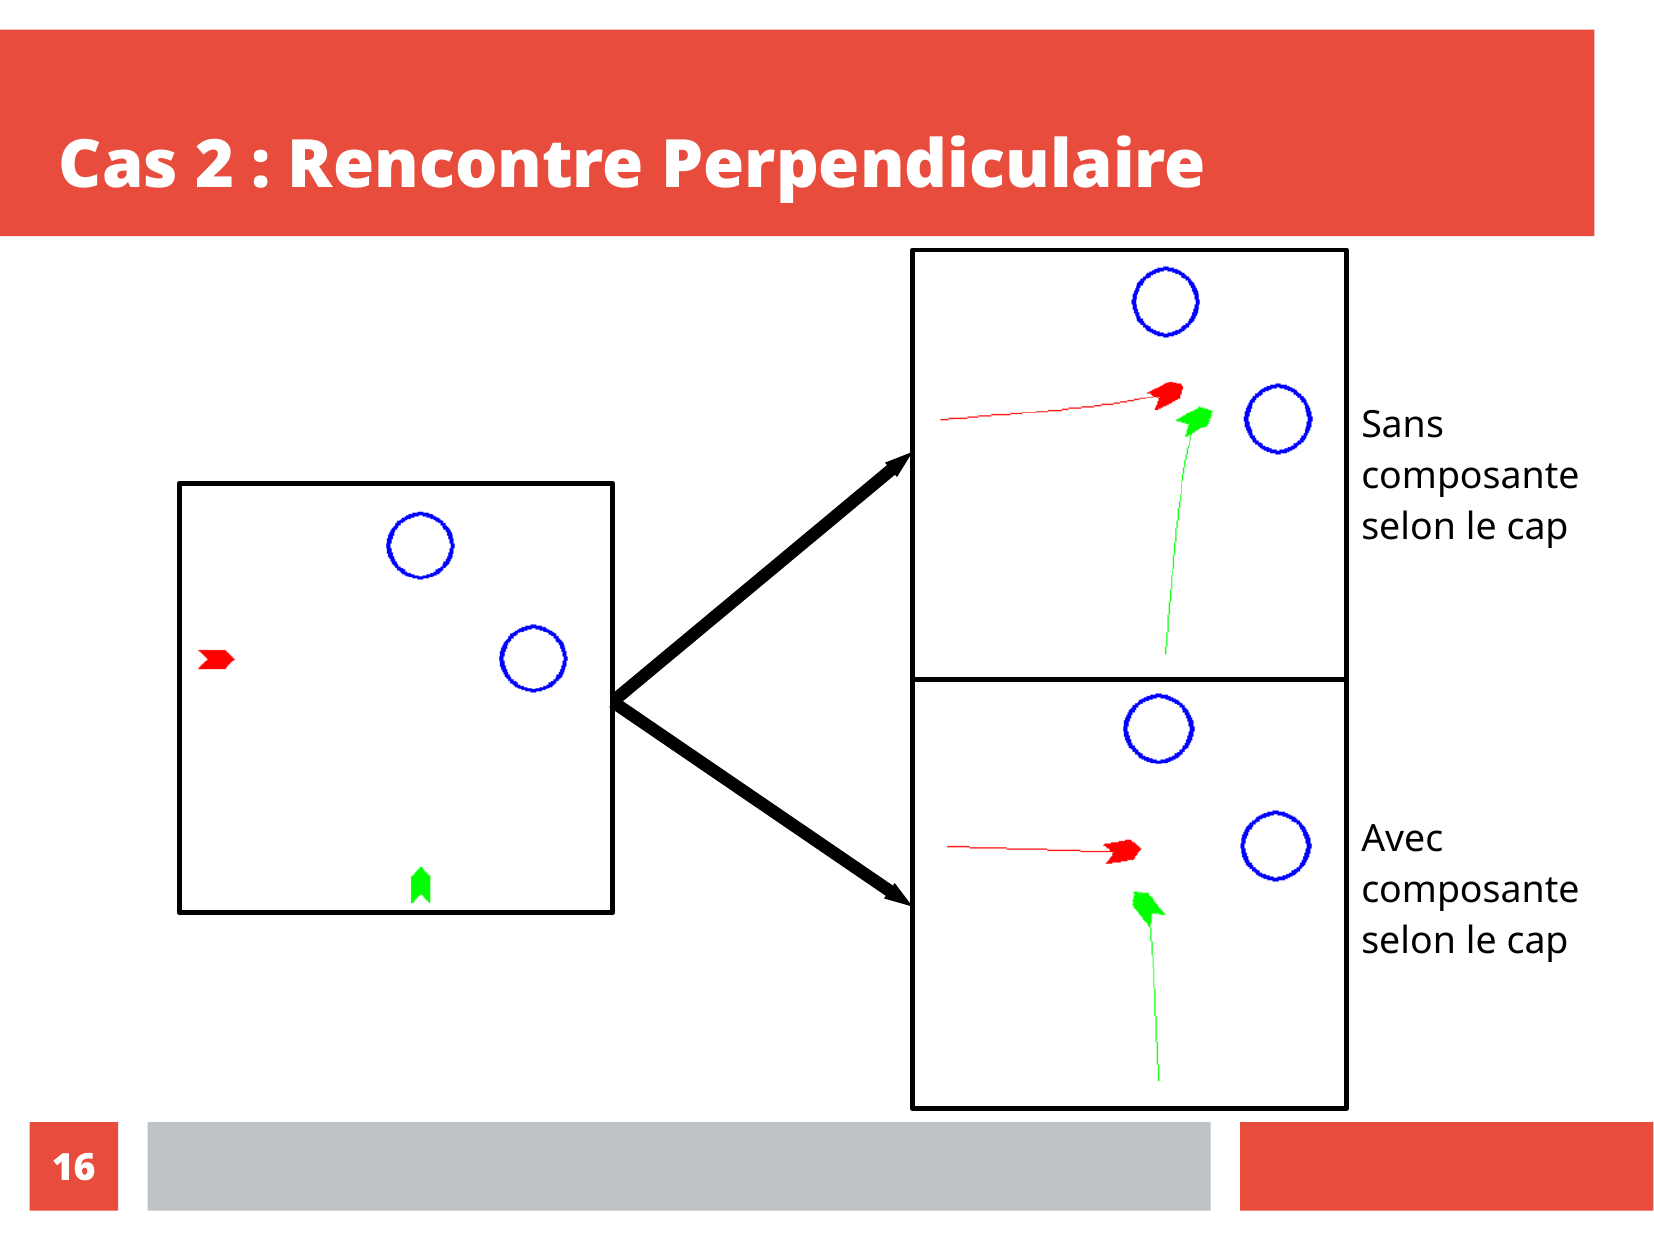

# Cas 2 : Rencontre Perpendiculaire
Sans composante selon le cap
Avec composante selon le cap
16